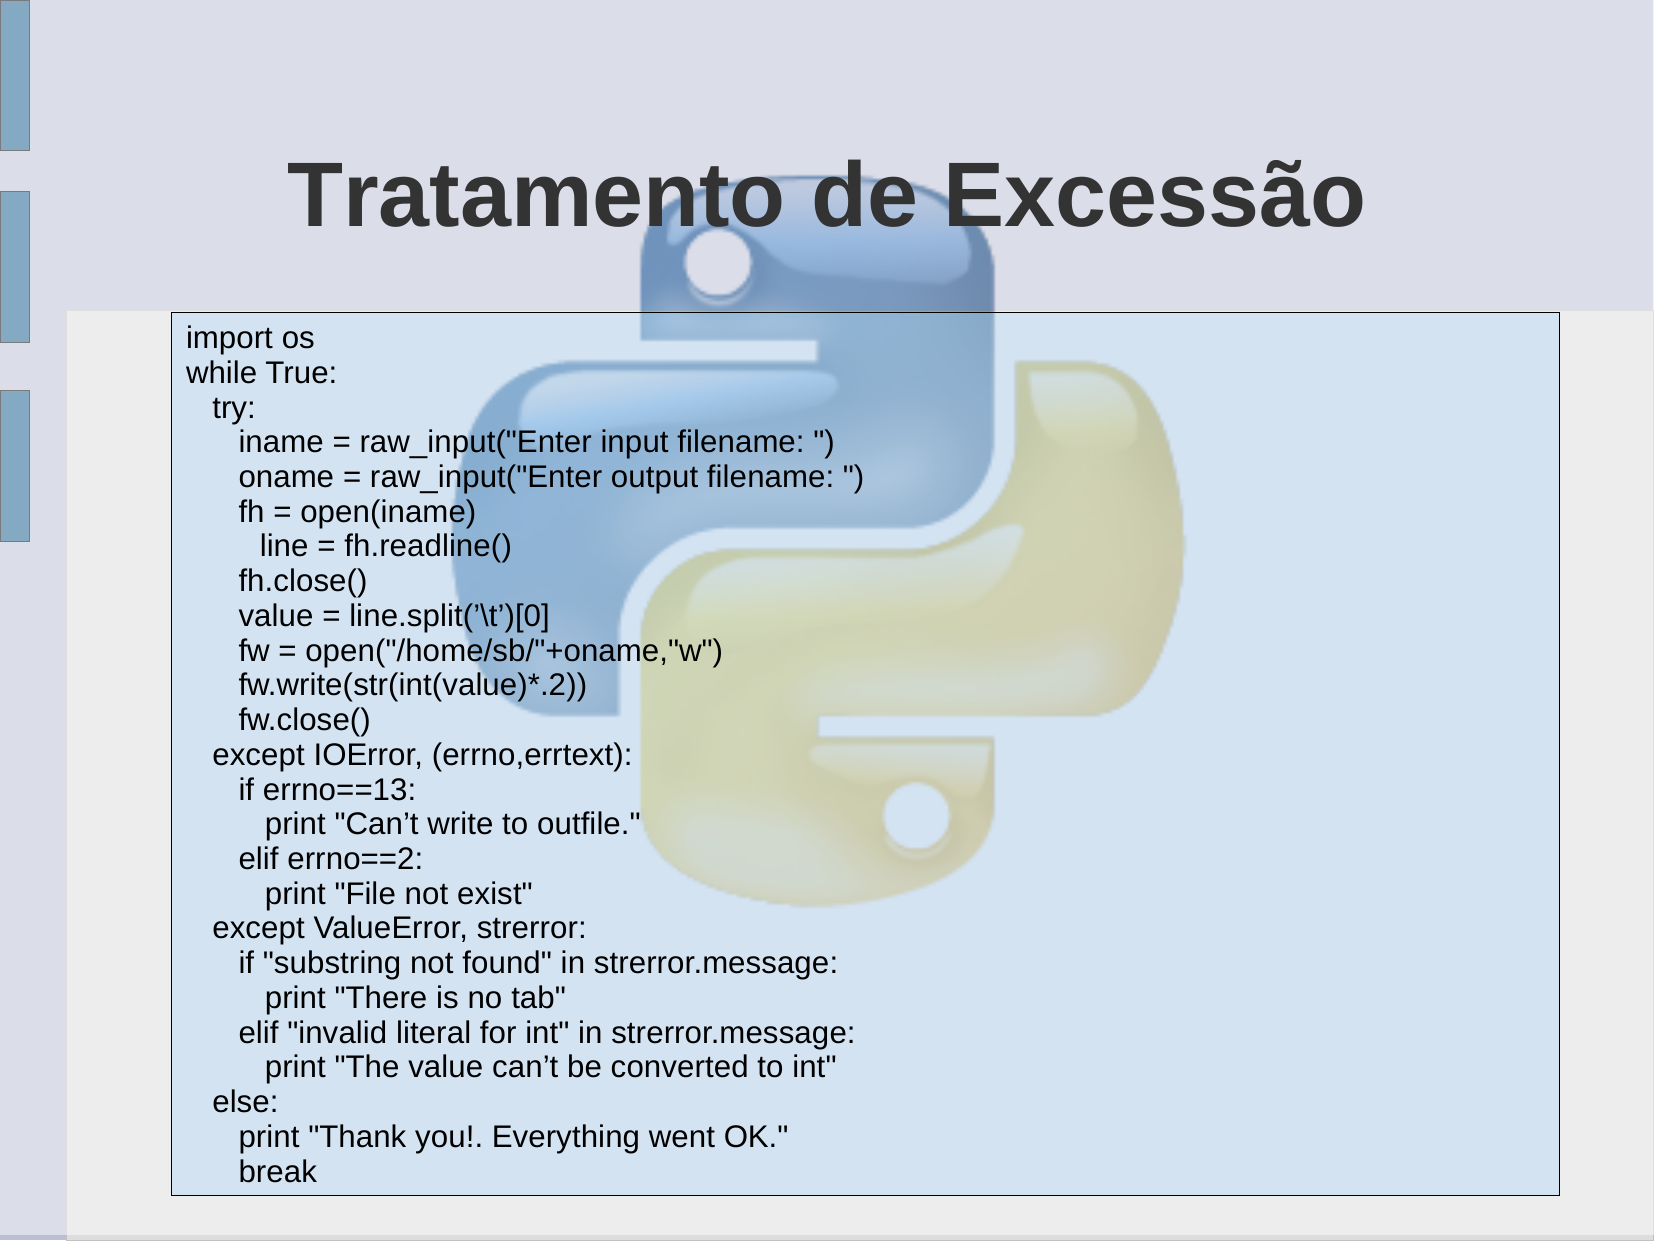

# Tratamento de Excessão
import os
while True:
 try:
 iname = raw_input("Enter input filename: ")
 oname = raw_input("Enter output filename: ")
 fh = open(iname)
 	line = fh.readline()
 fh.close()
 value = line.split(’\t’)[0]
 fw = open("/home/sb/"+oname,"w")
 fw.write(str(int(value)*.2))
 fw.close()
 except IOError, (errno,errtext):
 if errno==13:
 print "Can’t write to outfile."
 elif errno==2:
 print "File not exist"
 except ValueError, strerror:
 if "substring not found" in strerror.message:
 print "There is no tab"
 elif "invalid literal for int" in strerror.message:
 print "The value can’t be converted to int"
 else:
 print "Thank you!. Everything went OK."
 break